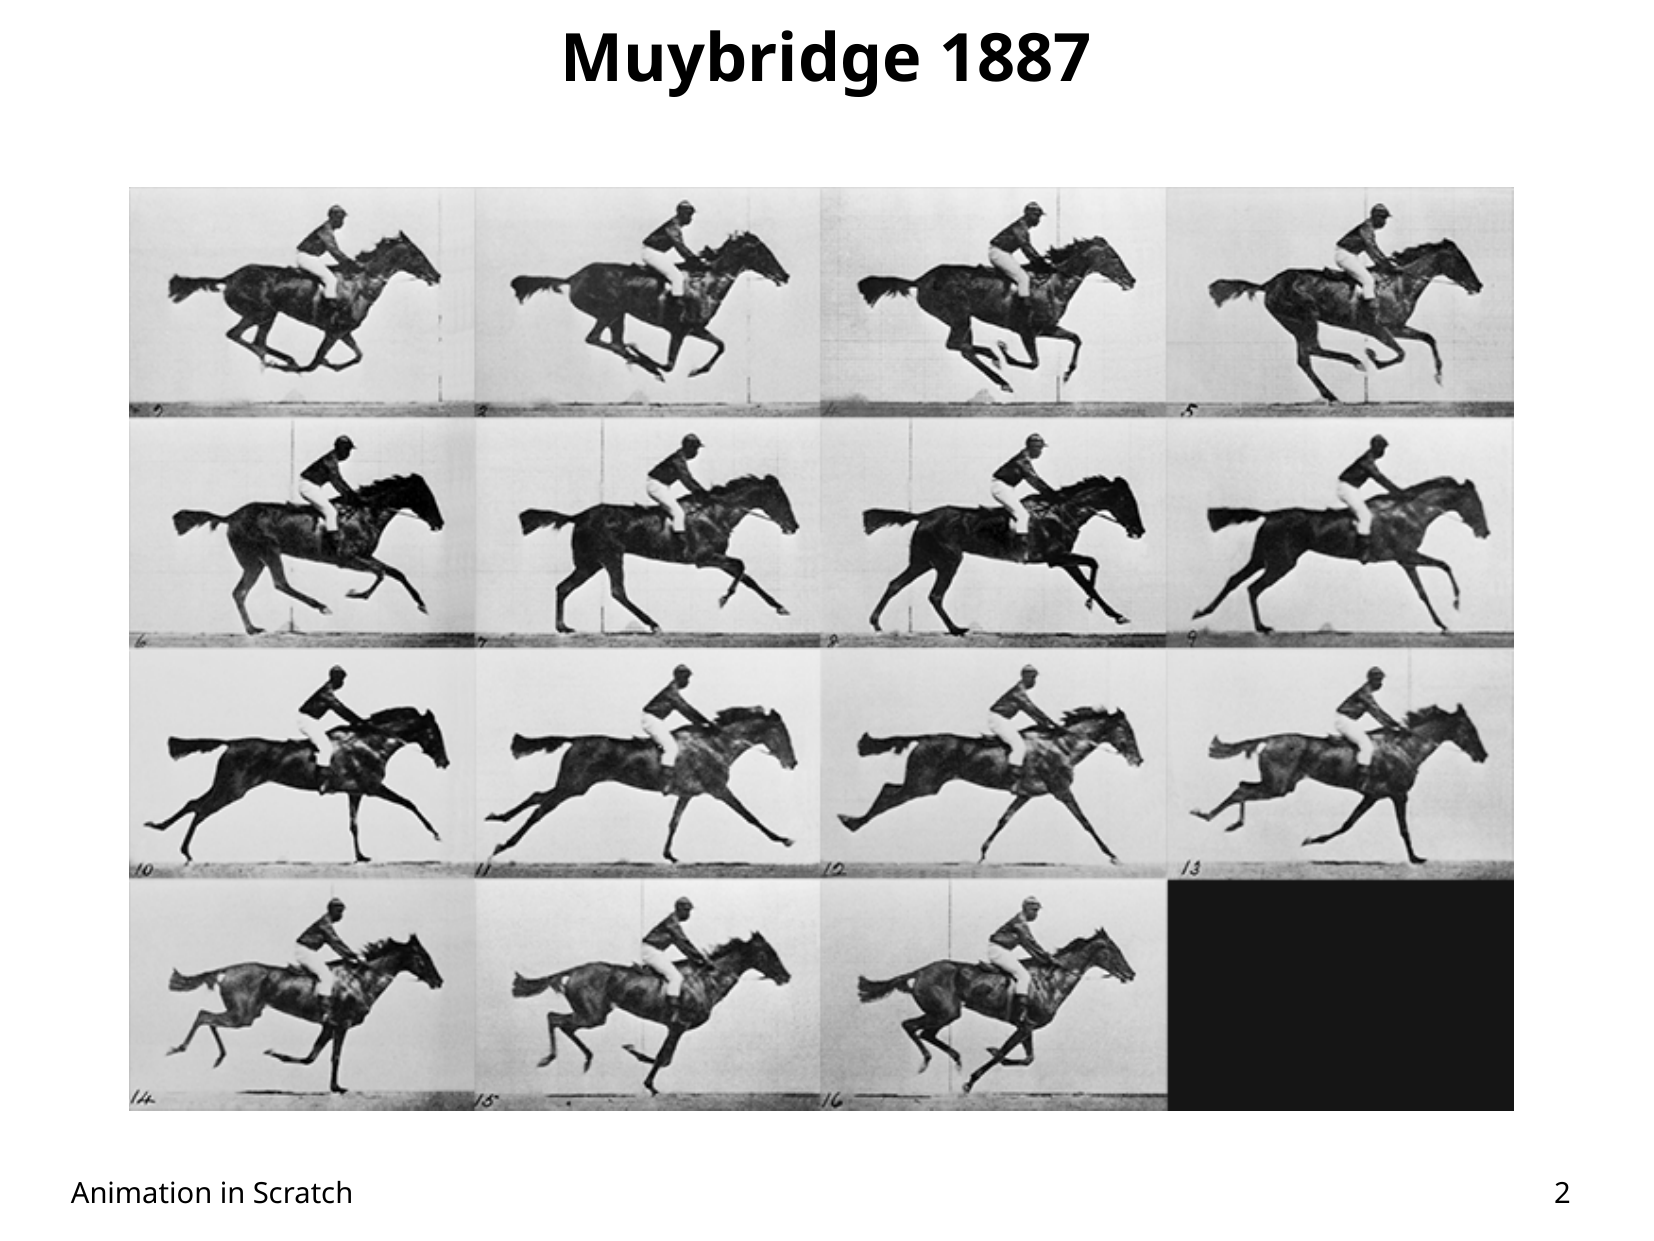

# Muybridge 1887
Animation in Scratch
2